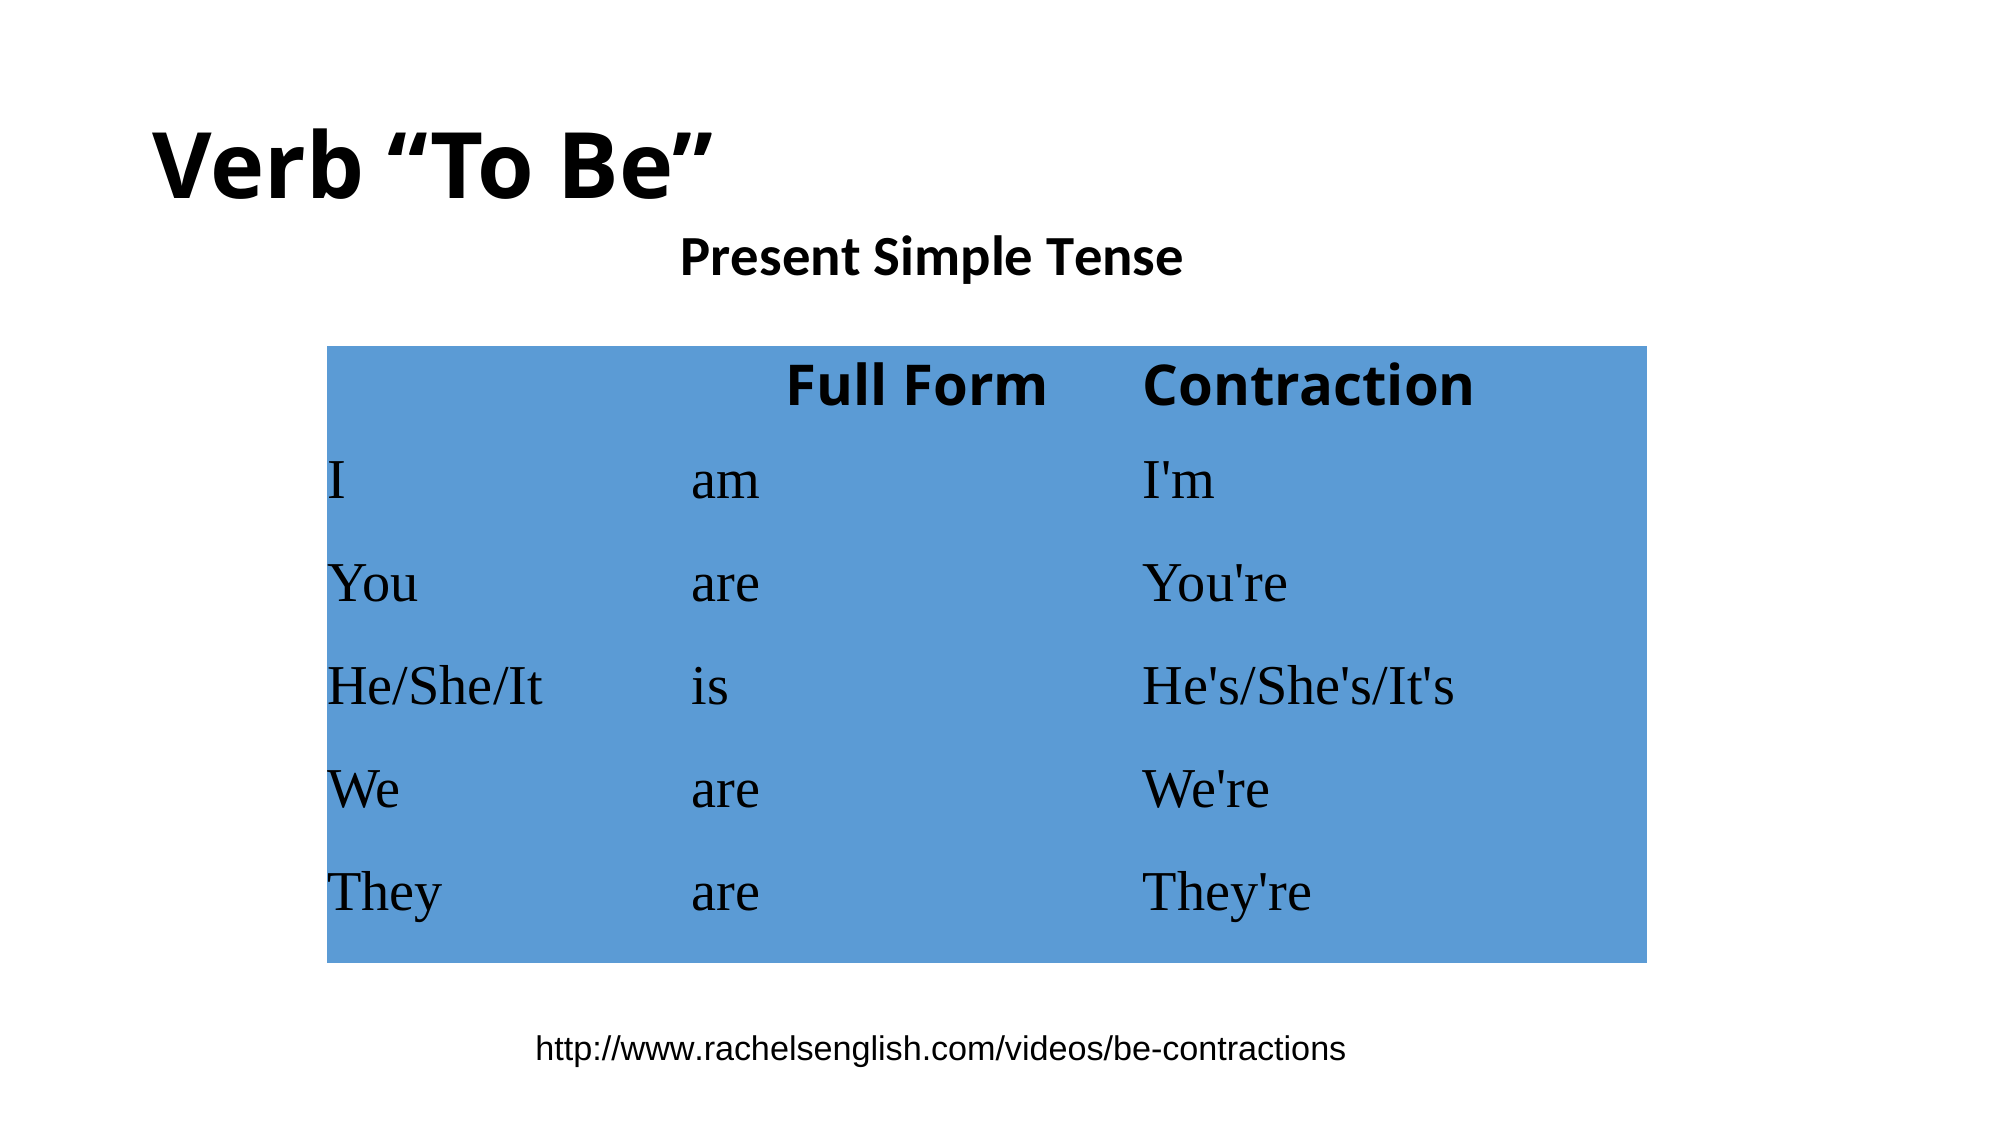

# Verb “To Be”
Present Simple Tense
| | Full Form | Contraction |
| --- | --- | --- |
| I | am | I'm |
| You | are | You're |
| He/She/It | is | He's/She's/It's |
| We | are | We're |
| They | are | They're |
http://www.rachelsenglish.com/videos/be-contractions